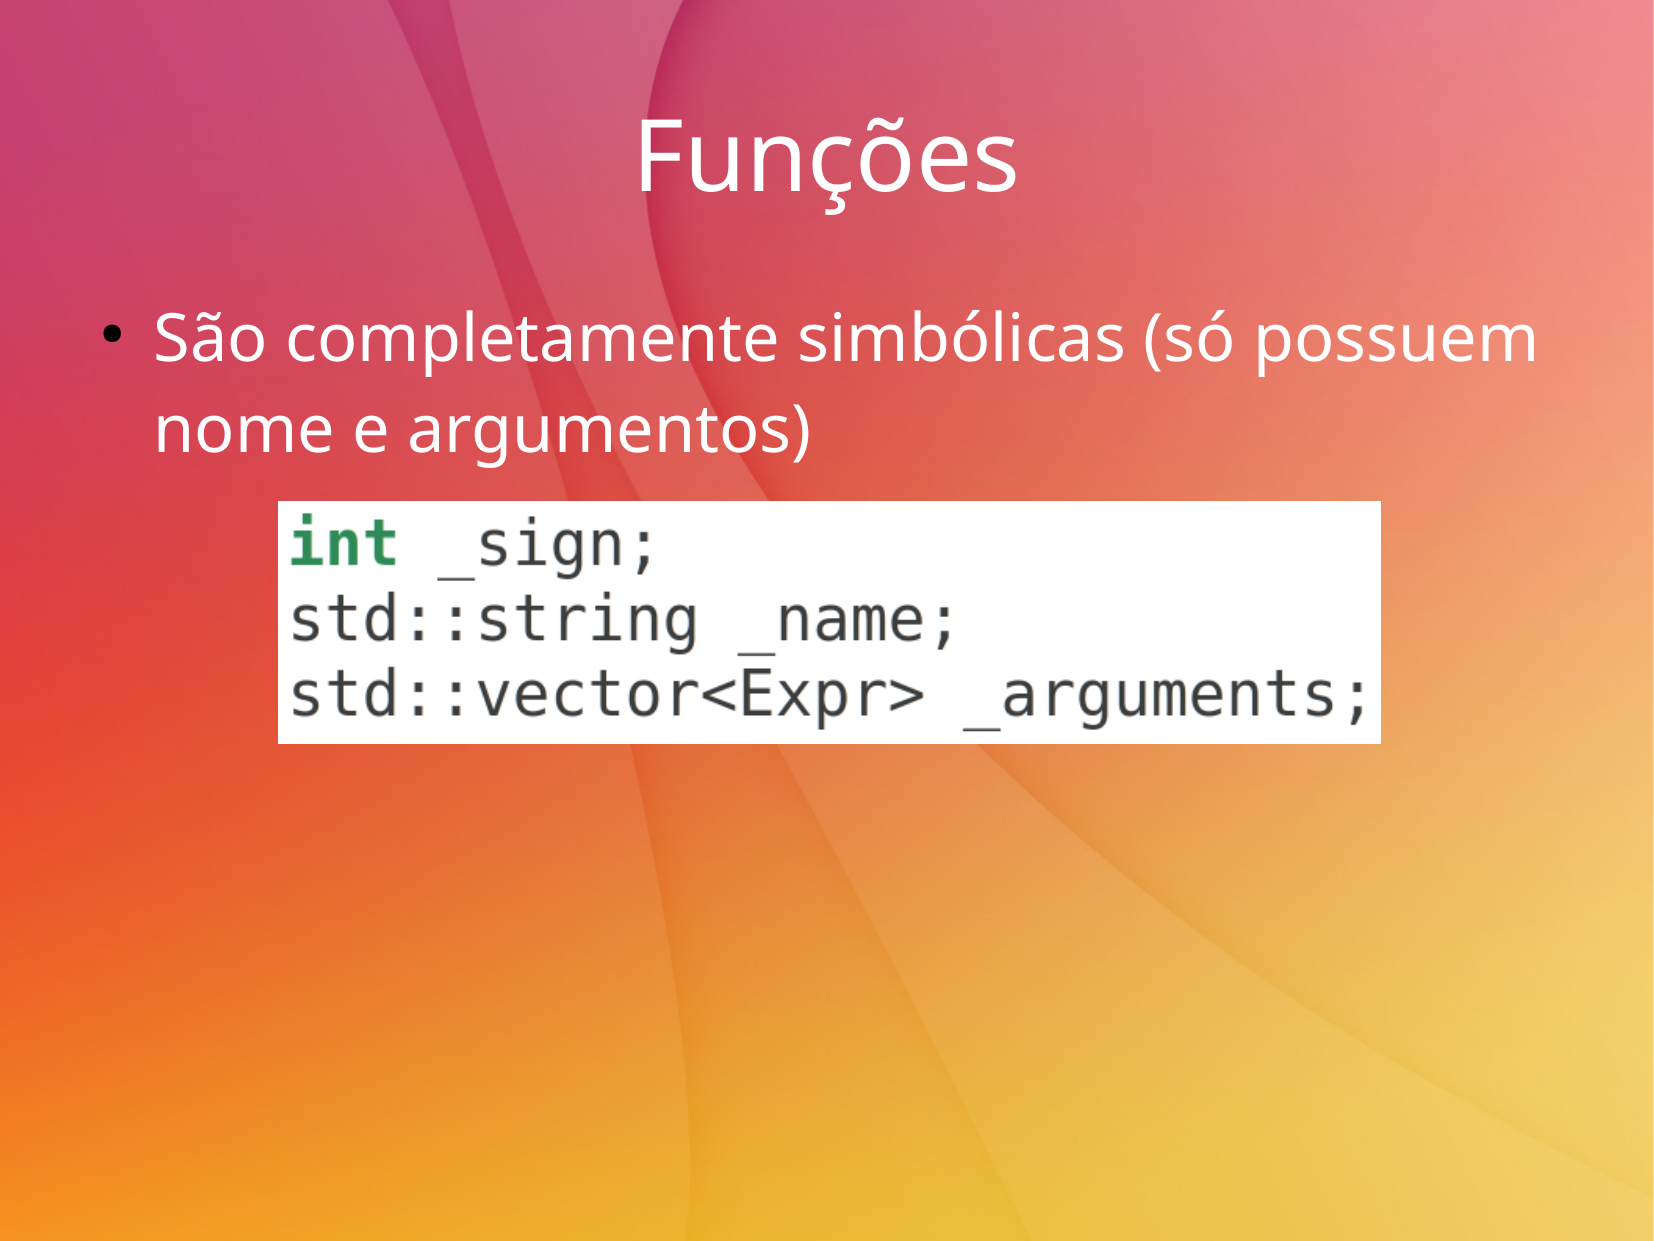

# Funções
São completamente simbólicas (só possuem nome e argumentos)